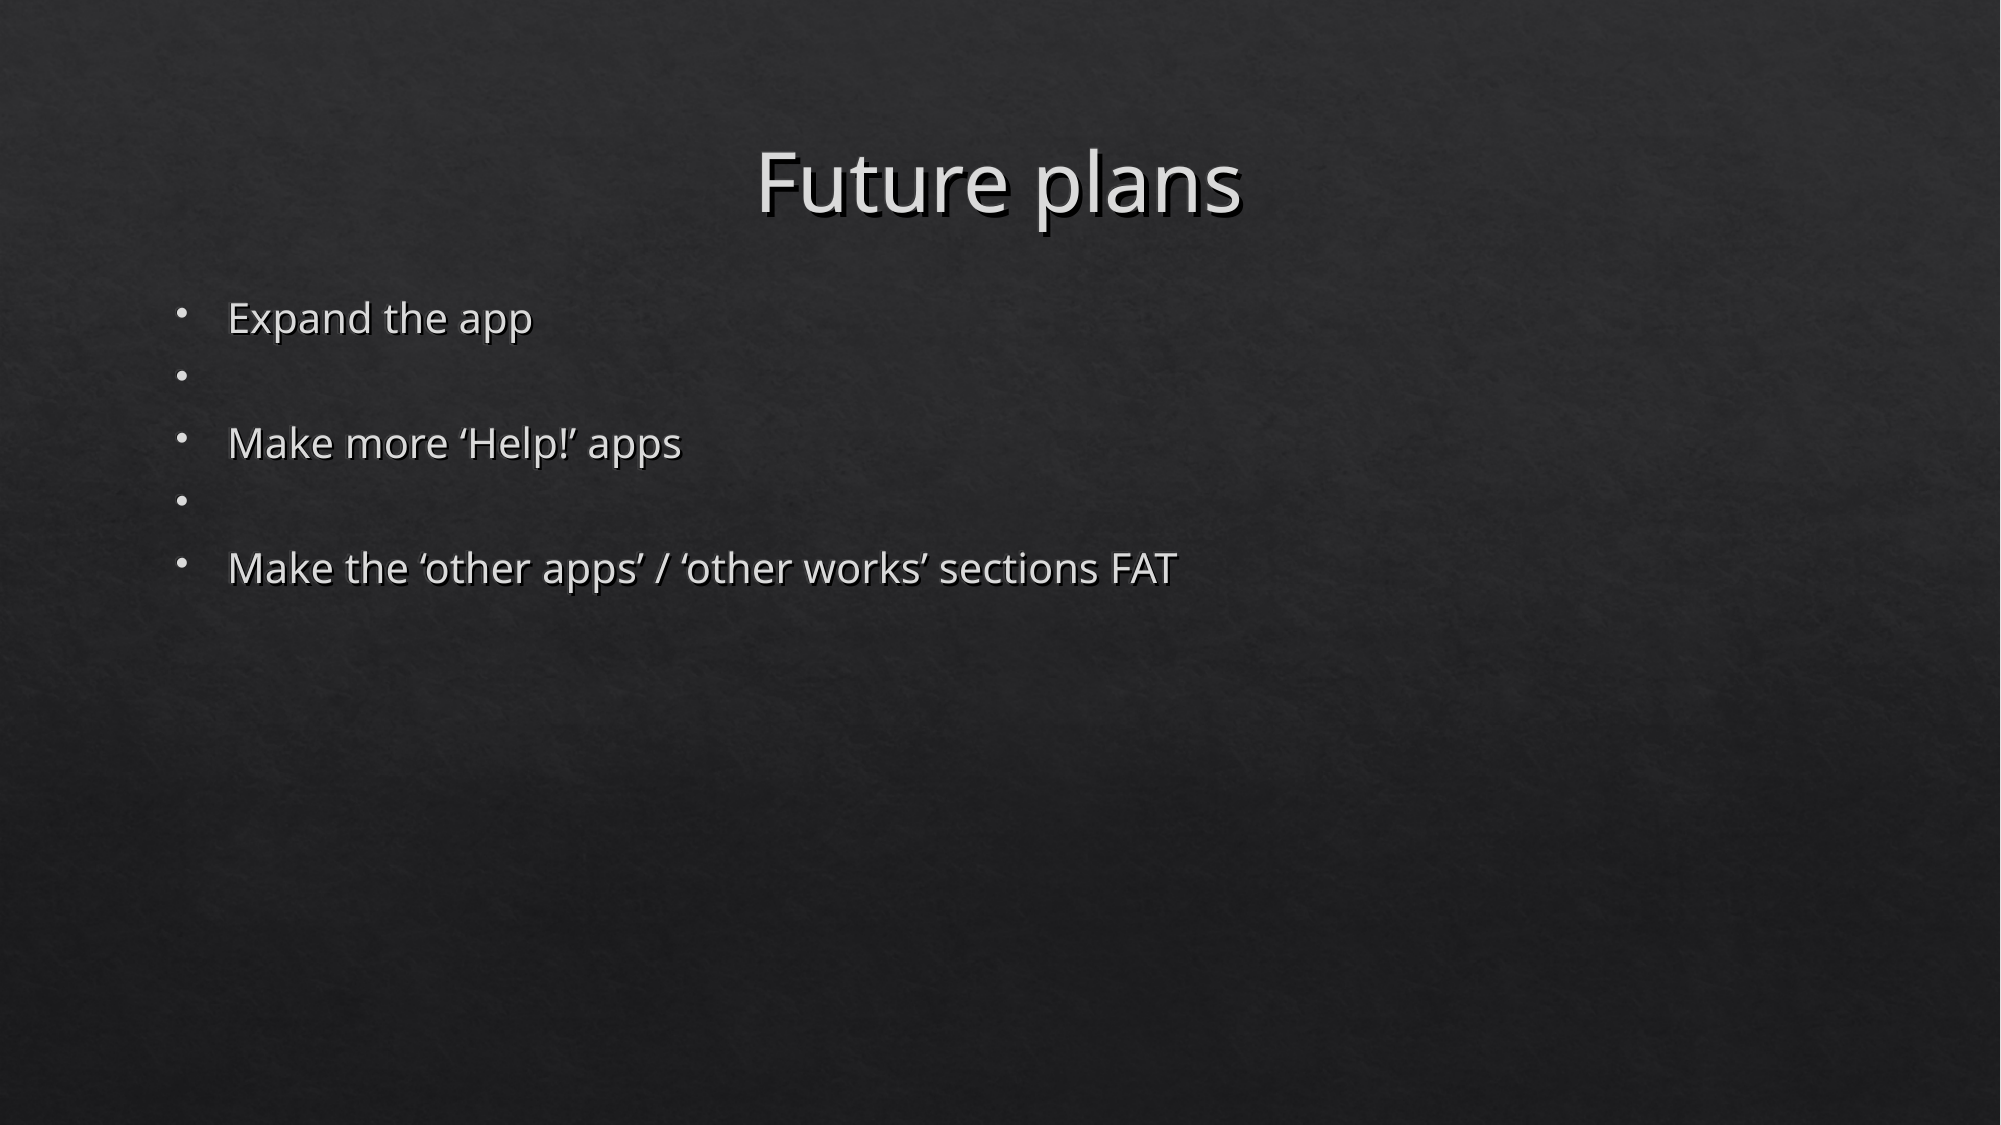

# Future plans
Expand the app
Make more ‘Help!’ apps
Make the ‘other apps’ / ‘other works’ sections FAT